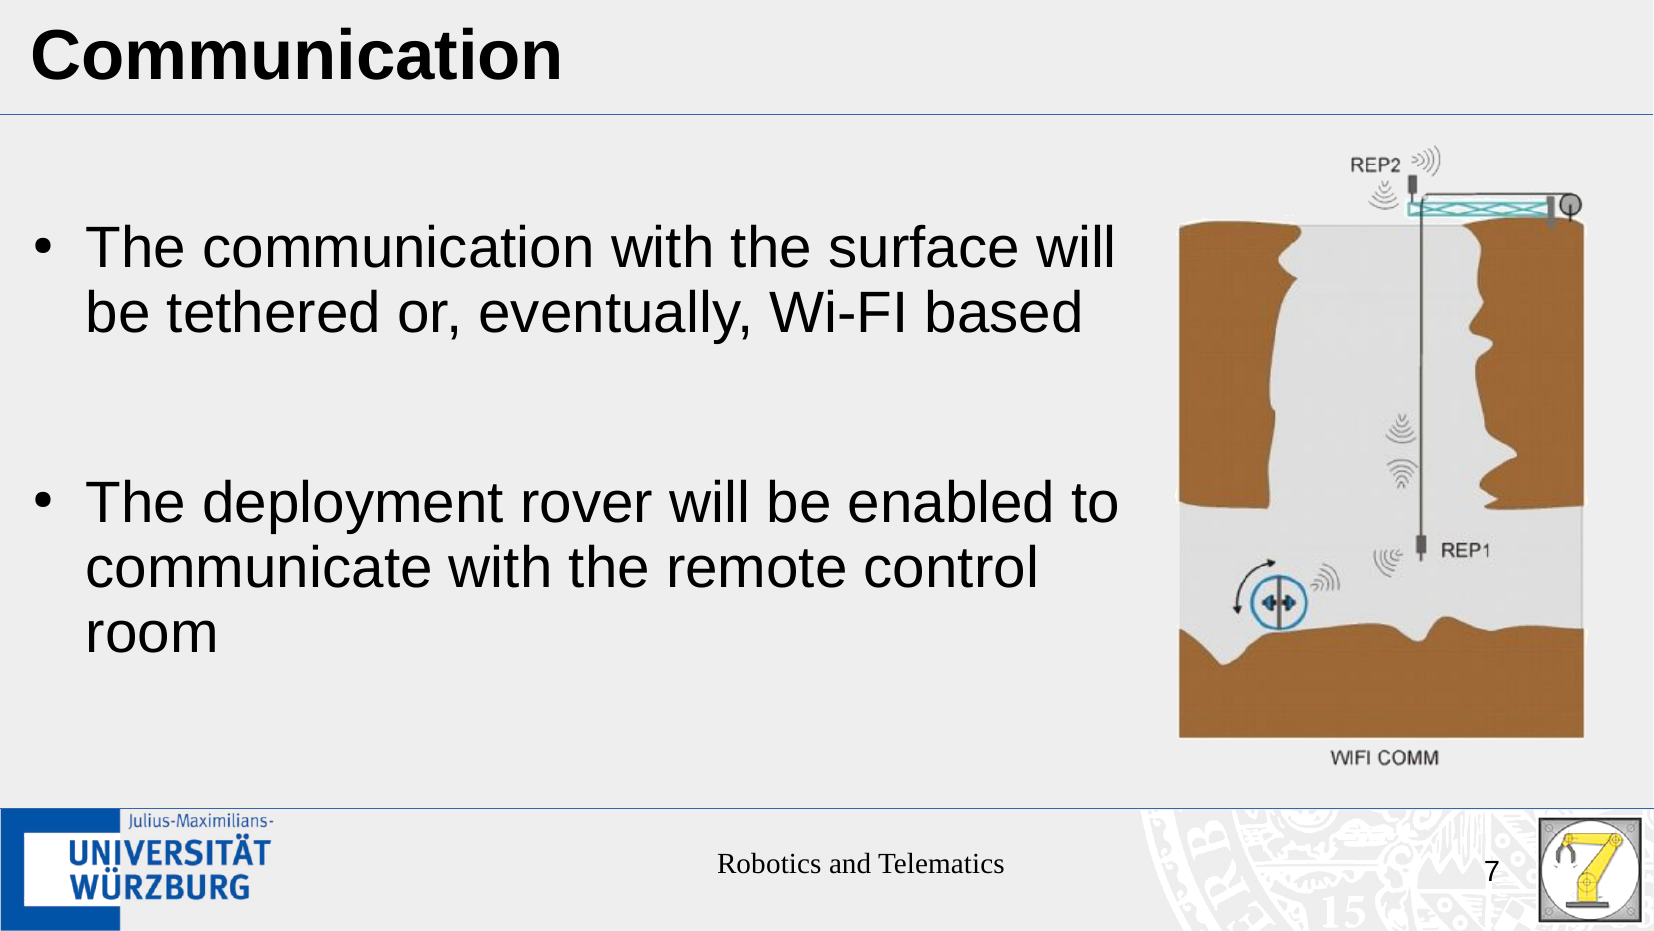

# Communication
The communication with the surface will be tethered or, eventually, Wi-FI based
The deployment rover will be enabled to communicate with the remote control room